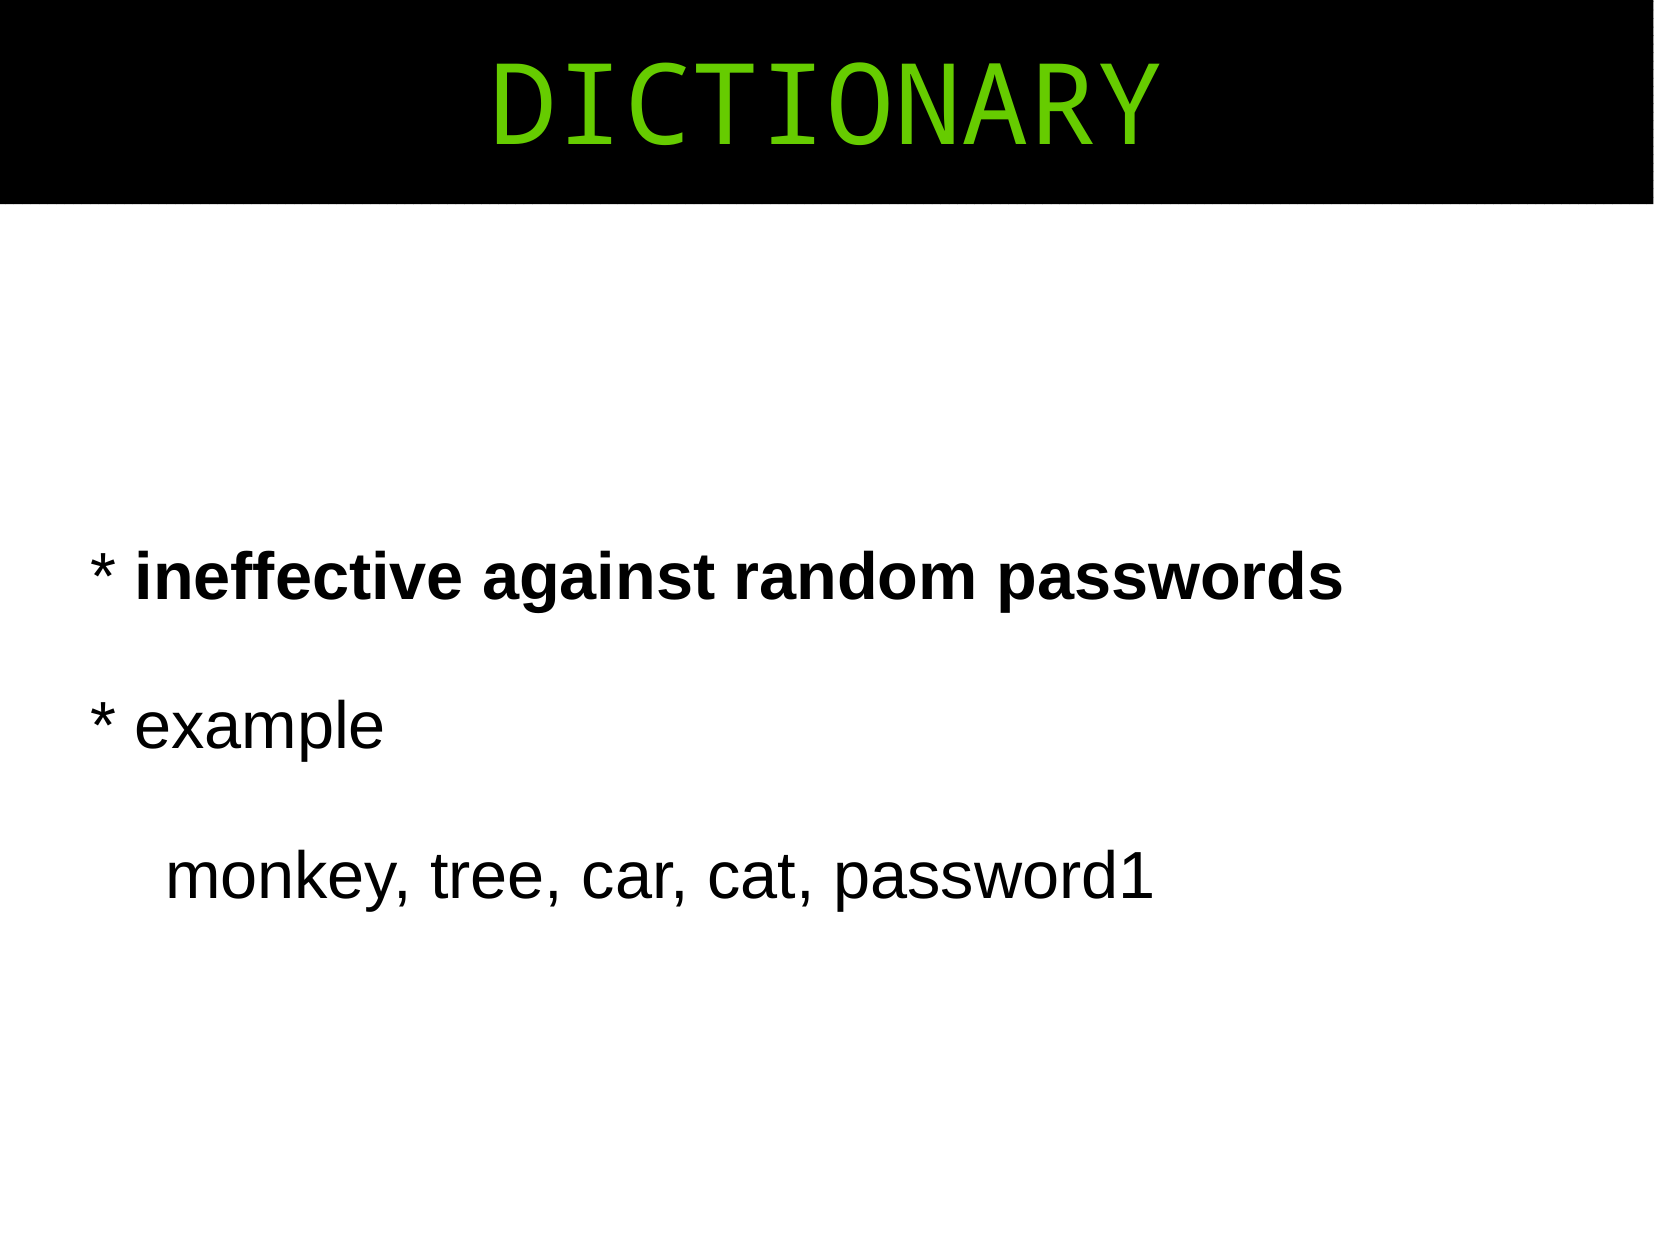

# DICTIONARY
* ineffective against random passwords
* example
	monkey, tree, car, cat, password1